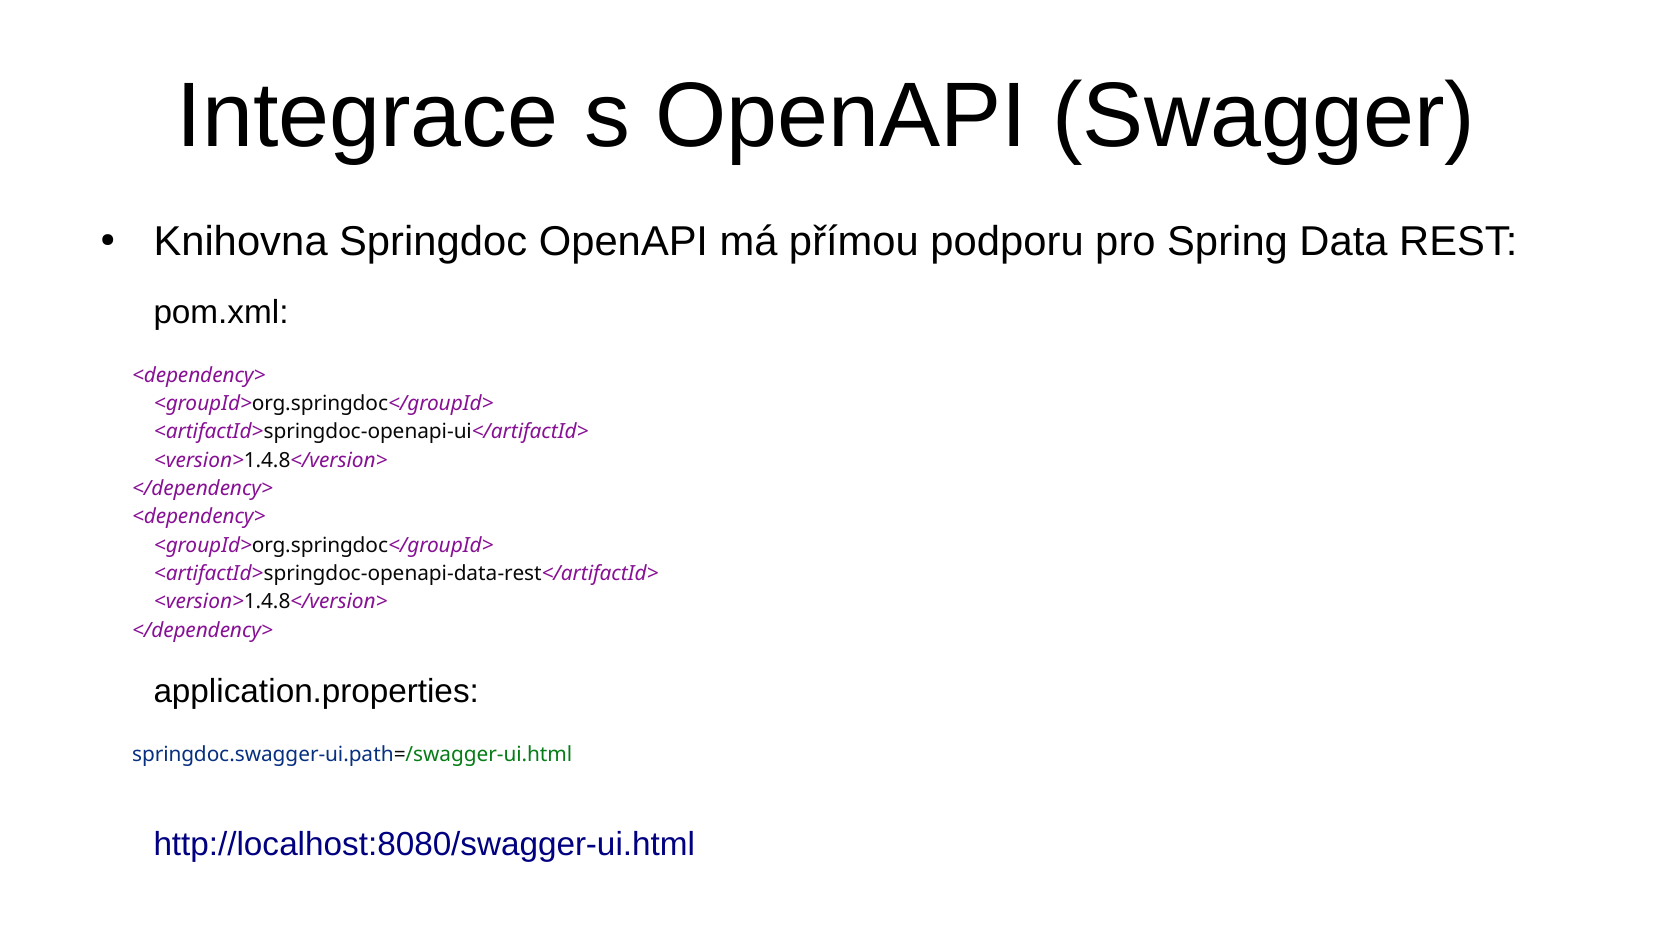

# Integrace s OpenAPI (Swagger)
Knihovna Springdoc OpenAPI má přímou podporu pro Spring Data REST:
pom.xml:
 <dependency>
 <groupId>org.springdoc</groupId>
 <artifactId>springdoc-openapi-ui</artifactId>
 <version>1.4.8</version>
 </dependency>
 <dependency>
 <groupId>org.springdoc</groupId>
 <artifactId>springdoc-openapi-data-rest</artifactId>
 <version>1.4.8</version>
 </dependency>
application.properties:
 springdoc.swagger-ui.path=/swagger-ui.html
http://localhost:8080/swagger-ui.html